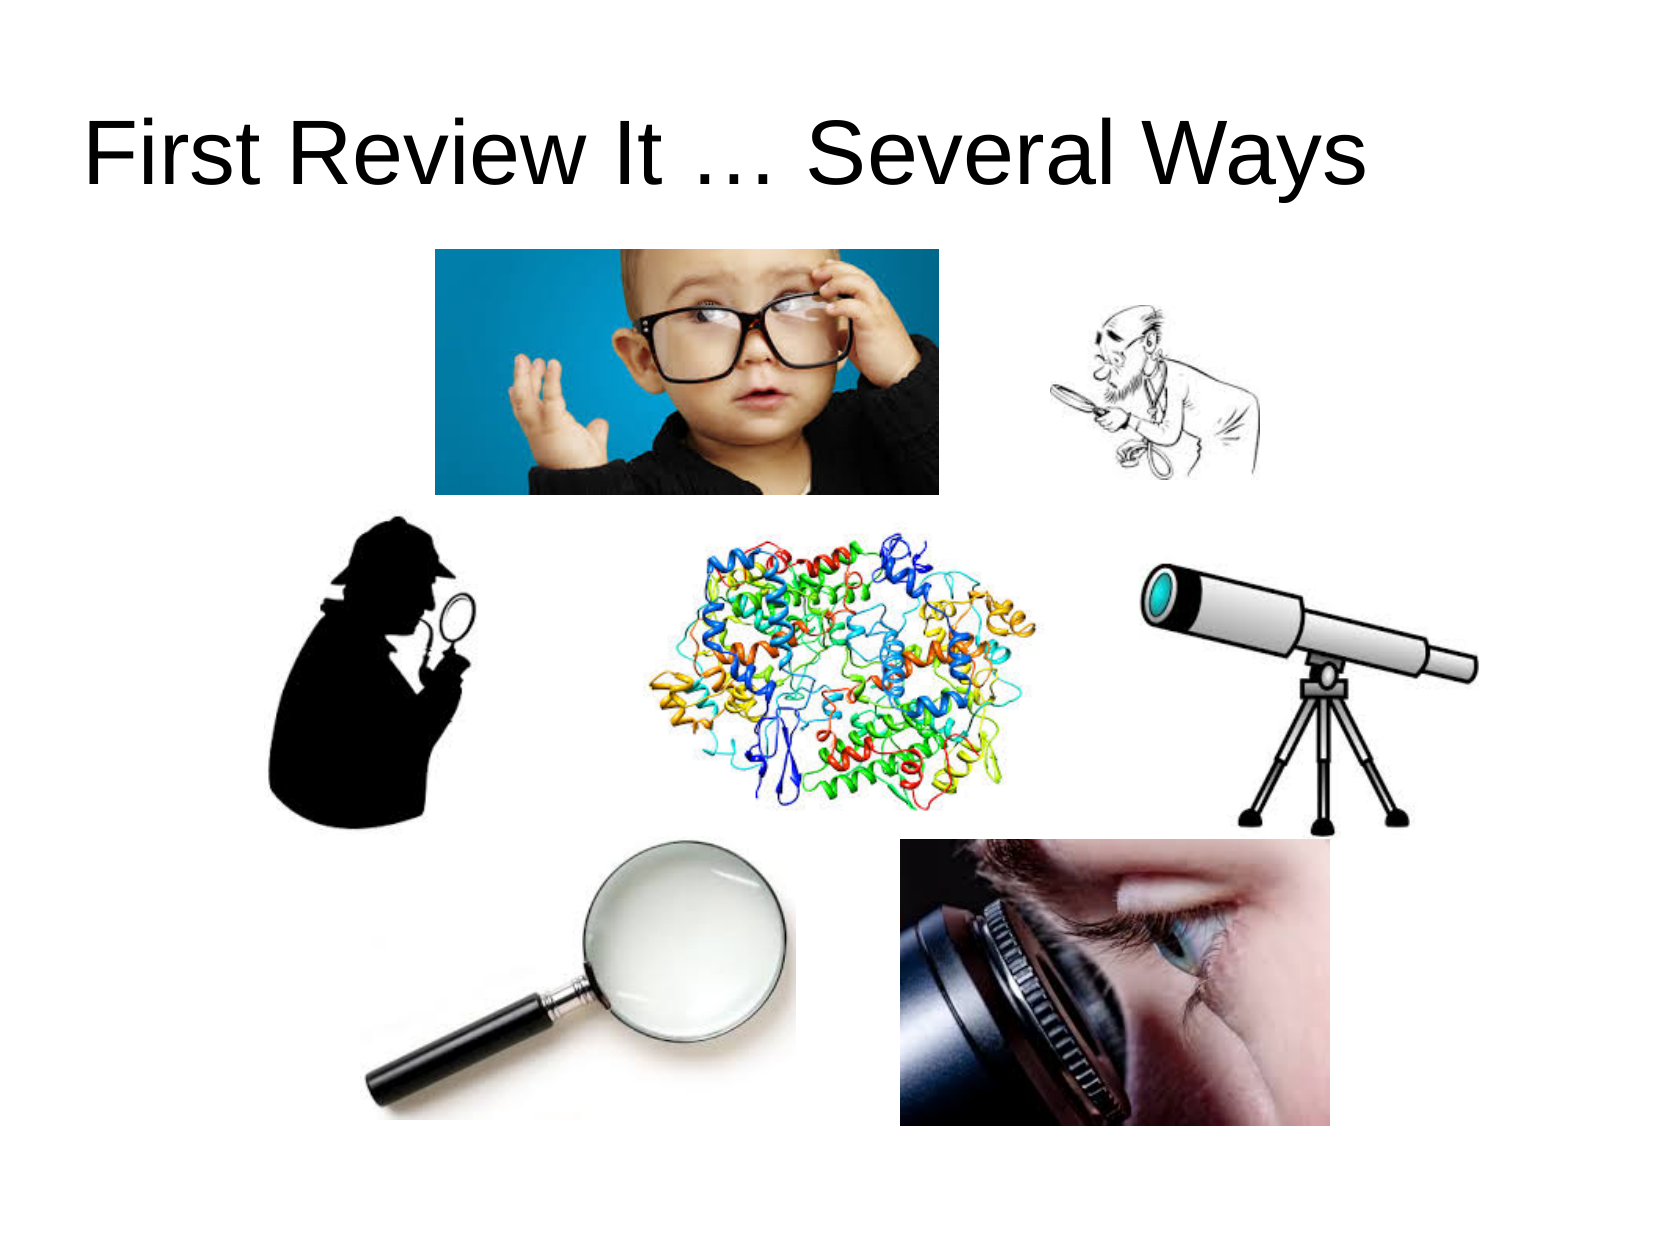

# First Review It … Several Ways